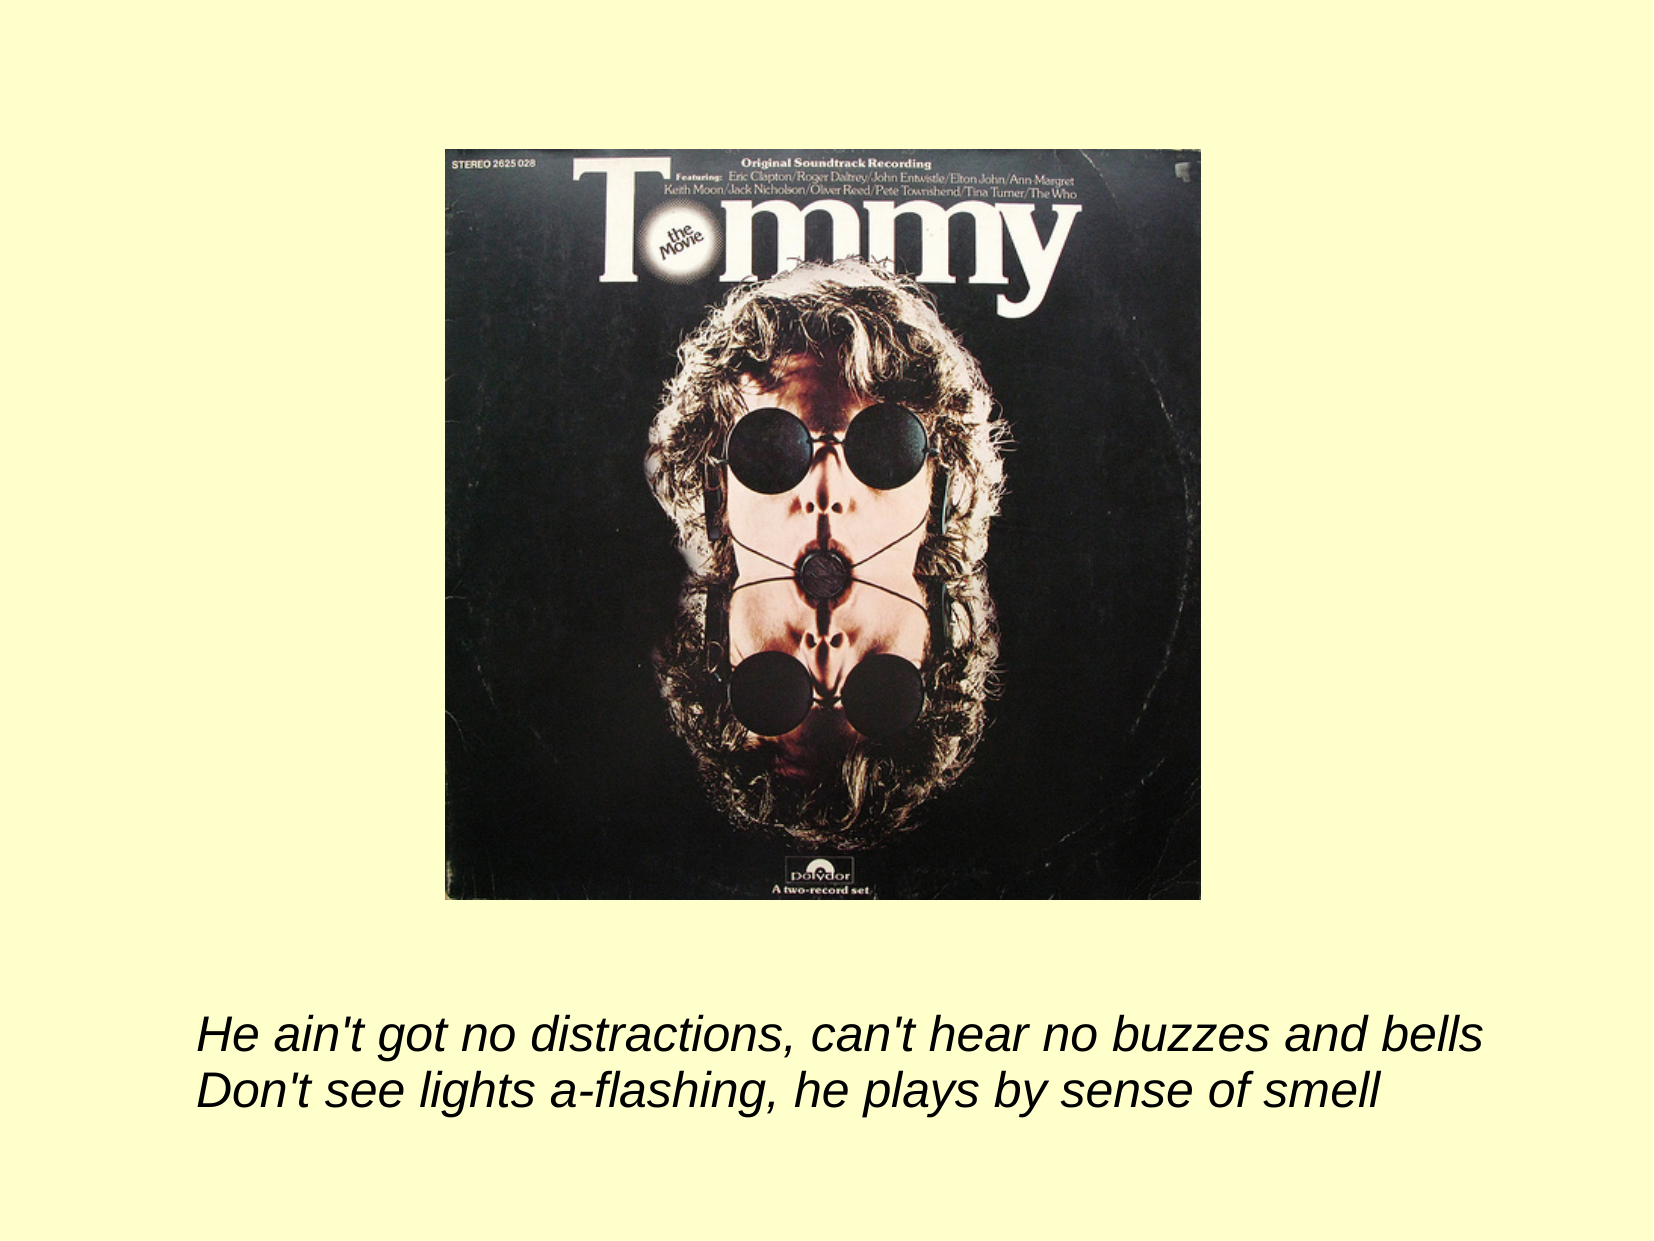

He ain't got no distractions, can't hear no buzzes and bells
Don't see lights a-flashing, he plays by sense of smell